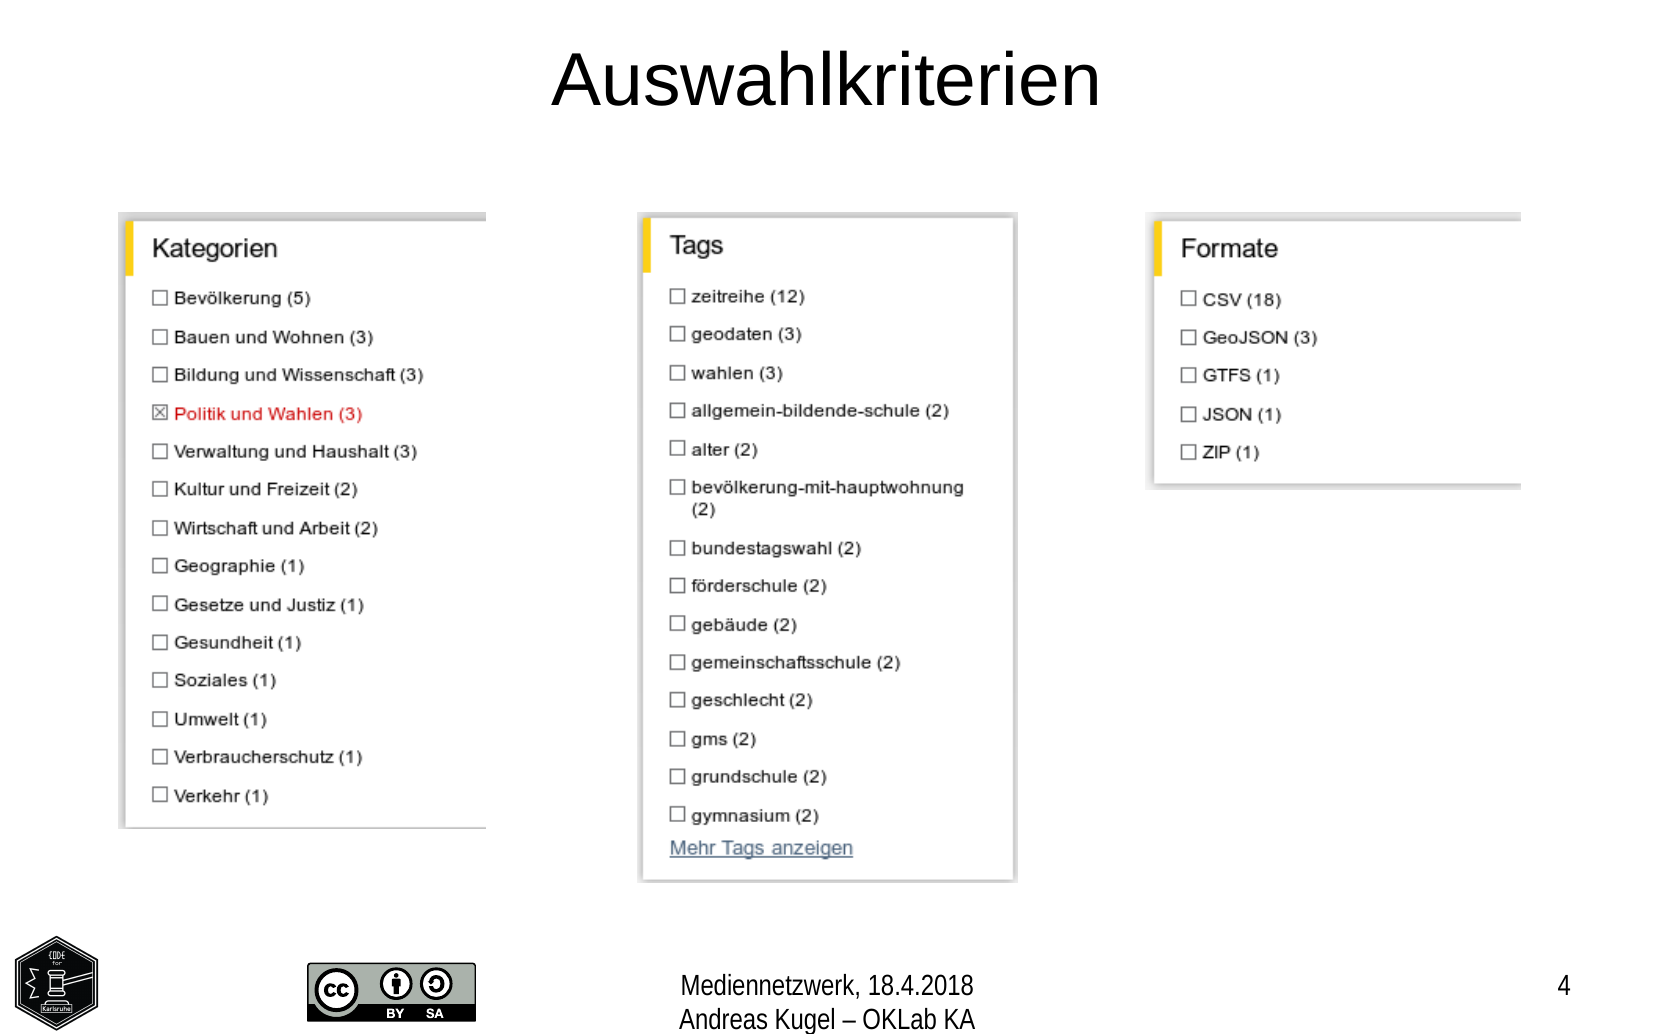

# Auswahlkriterien
Wie werden Zahlen zu Codes?
4